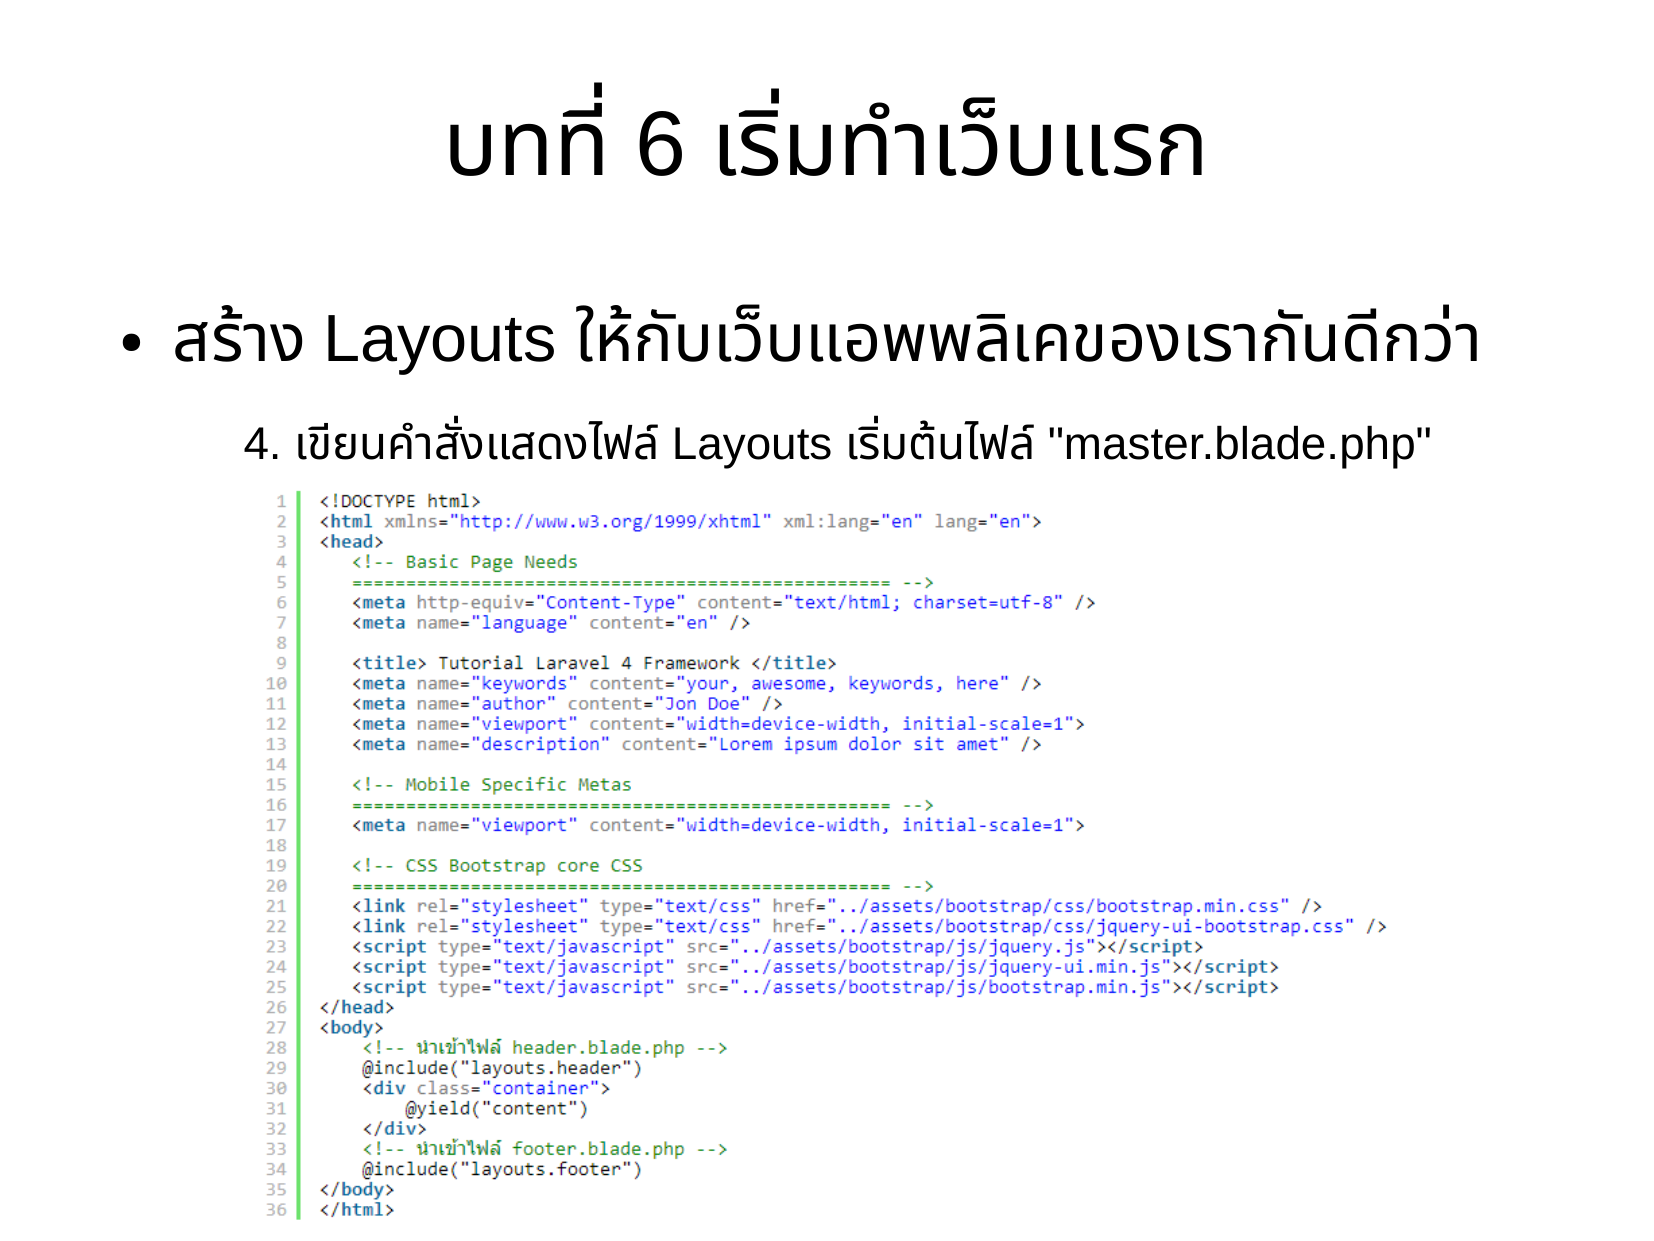

# บทที่ 6 เริ่มทำเว็บแรก
สร้าง Layouts ให้กับเว็บแอพพลิเคของเรากันดีกว่า
4. เขียนคำสั่งแสดงไฟล์ Layouts เริ่มต้นไฟล์ "master.blade.php"